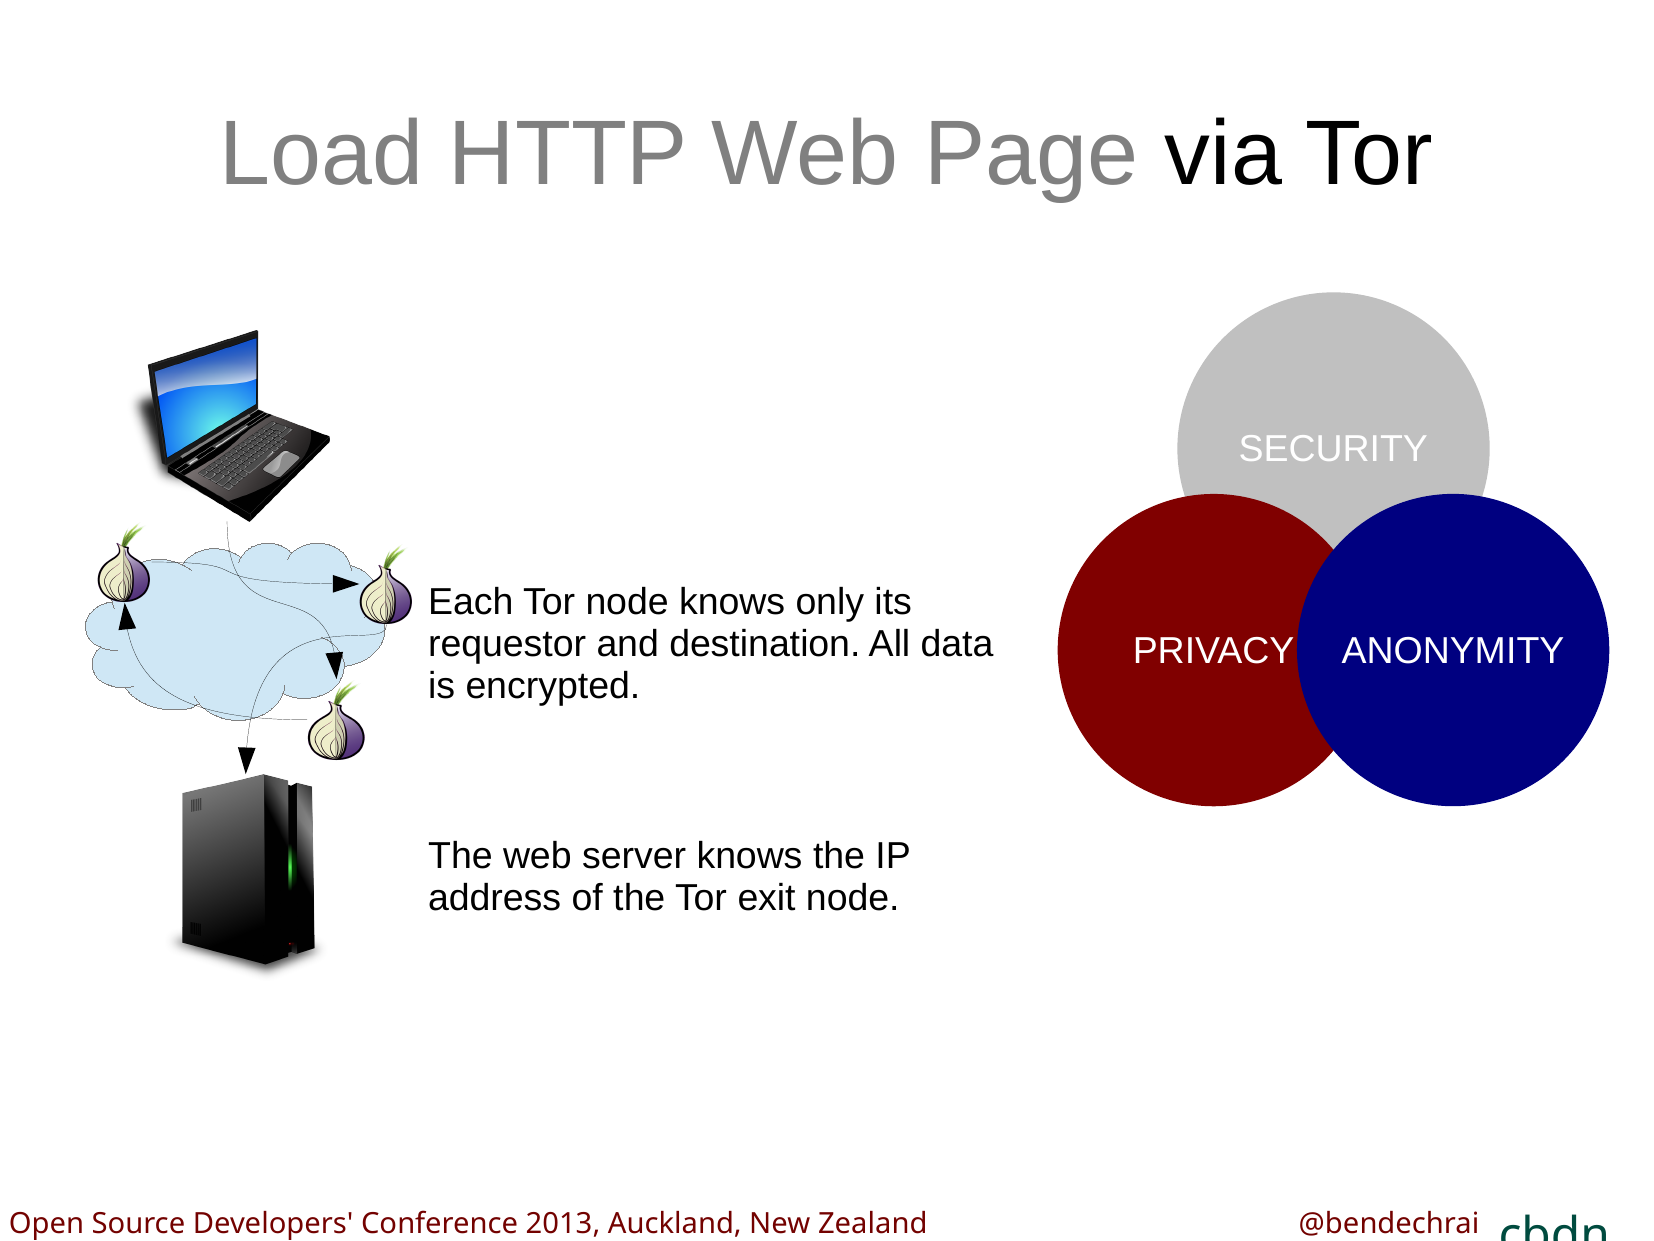

# Load HTTP Web Page via Tor
SECURITY
ANONYMITY
PRIVACY
Each Tor node knows only its requestor and destination. All data is encrypted.
The web server knows the IP address of the Tor exit node.
cbdn
Open Source Developers' Conference 2013, Auckland, New Zealand
@bendechrai